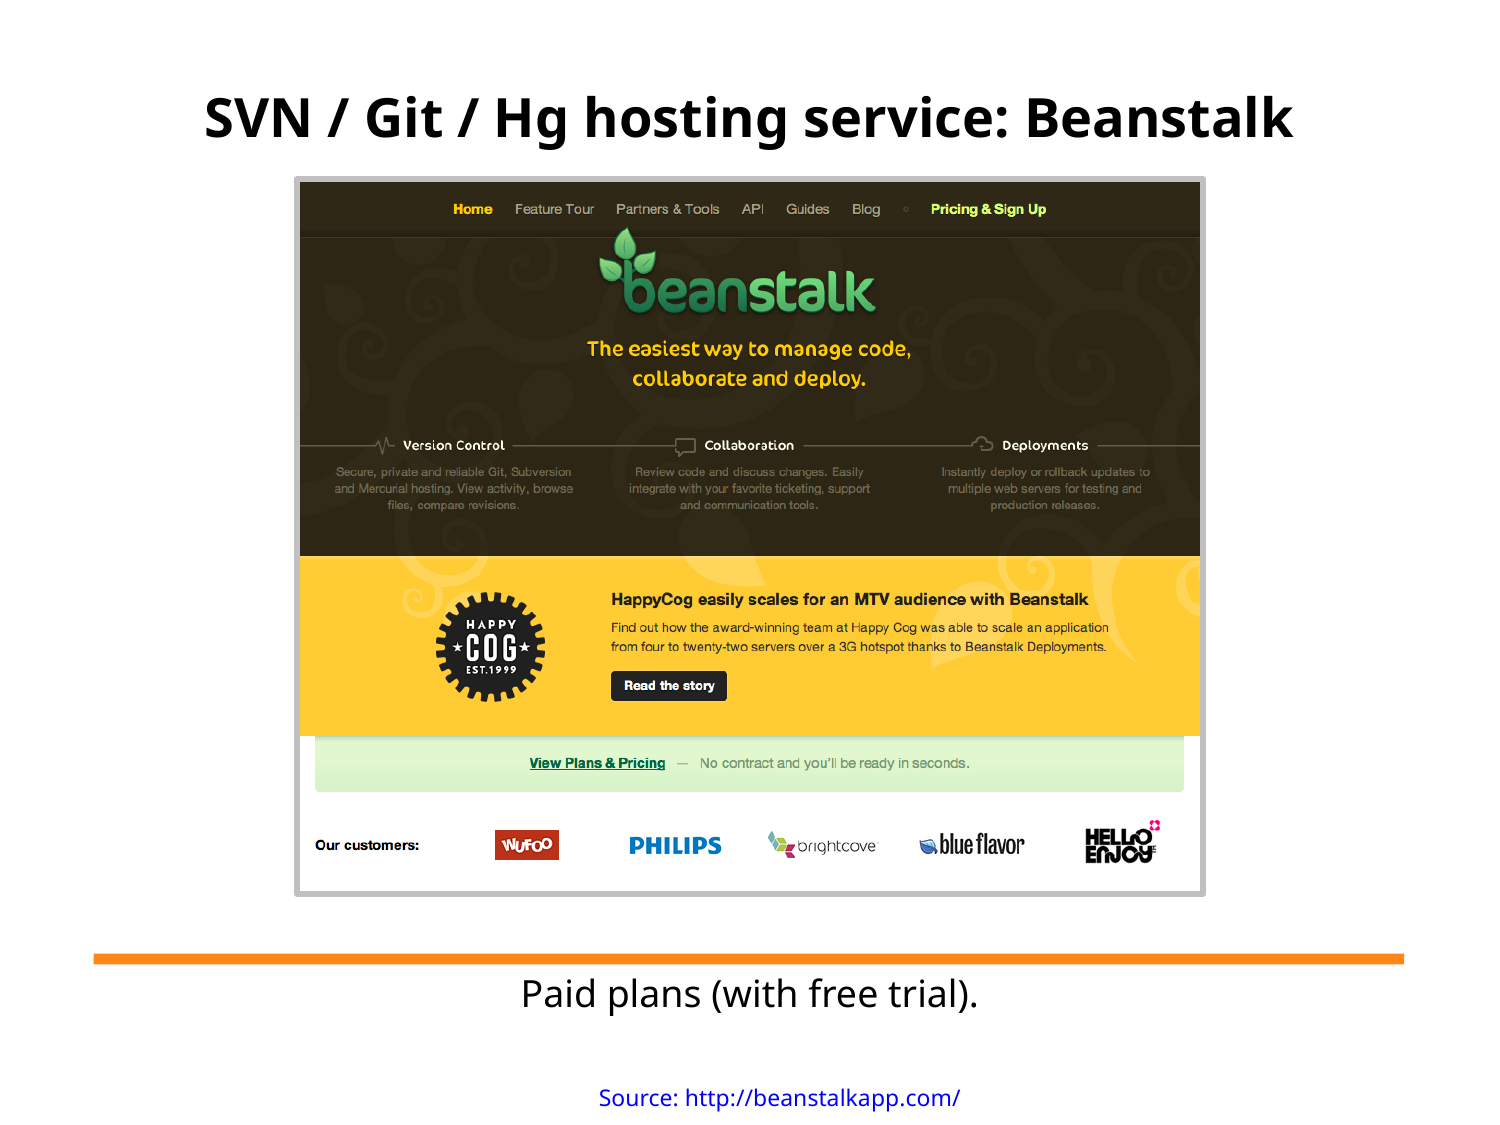

# SVN / Git / Hg hosting service: Beanstalk
Paid plans (with free trial).
Source: http://beanstalkapp.com/